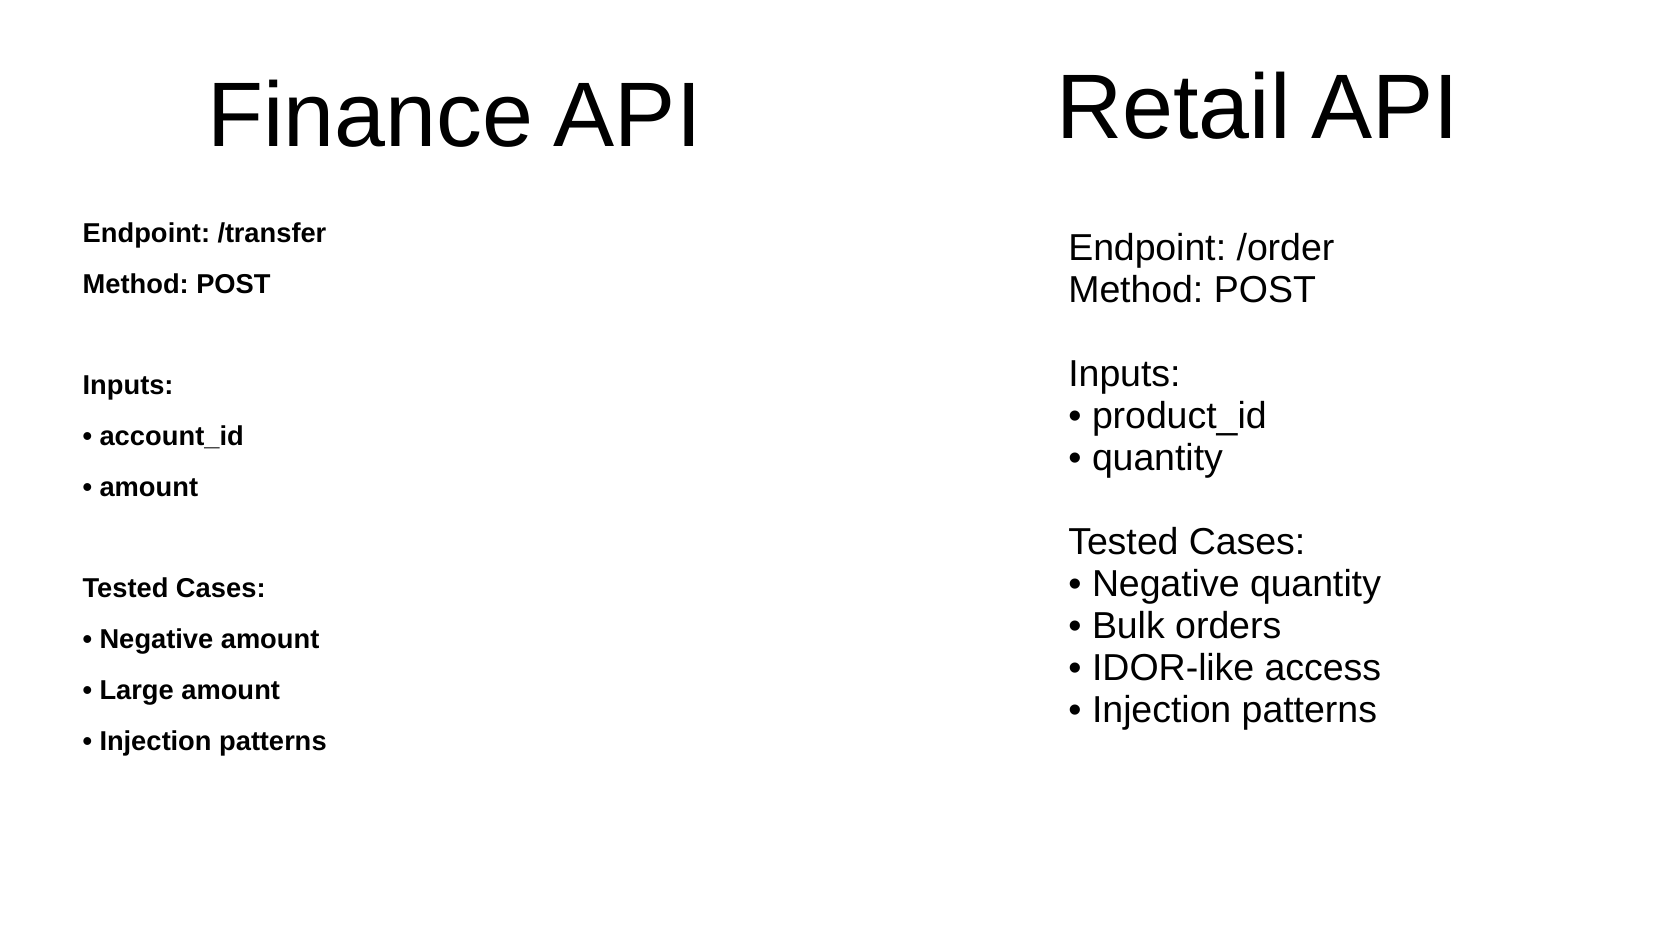

Retail API
# Finance API
Endpoint: /transfer
Method: POST
Inputs:
• account_id
• amount
Tested Cases:
• Negative amount
• Large amount
• Injection patterns
Endpoint: /order
Method: POST
Inputs:
• product_id
• quantity
Tested Cases:
• Negative quantity
• Bulk orders
• IDOR-like access
• Injection patterns